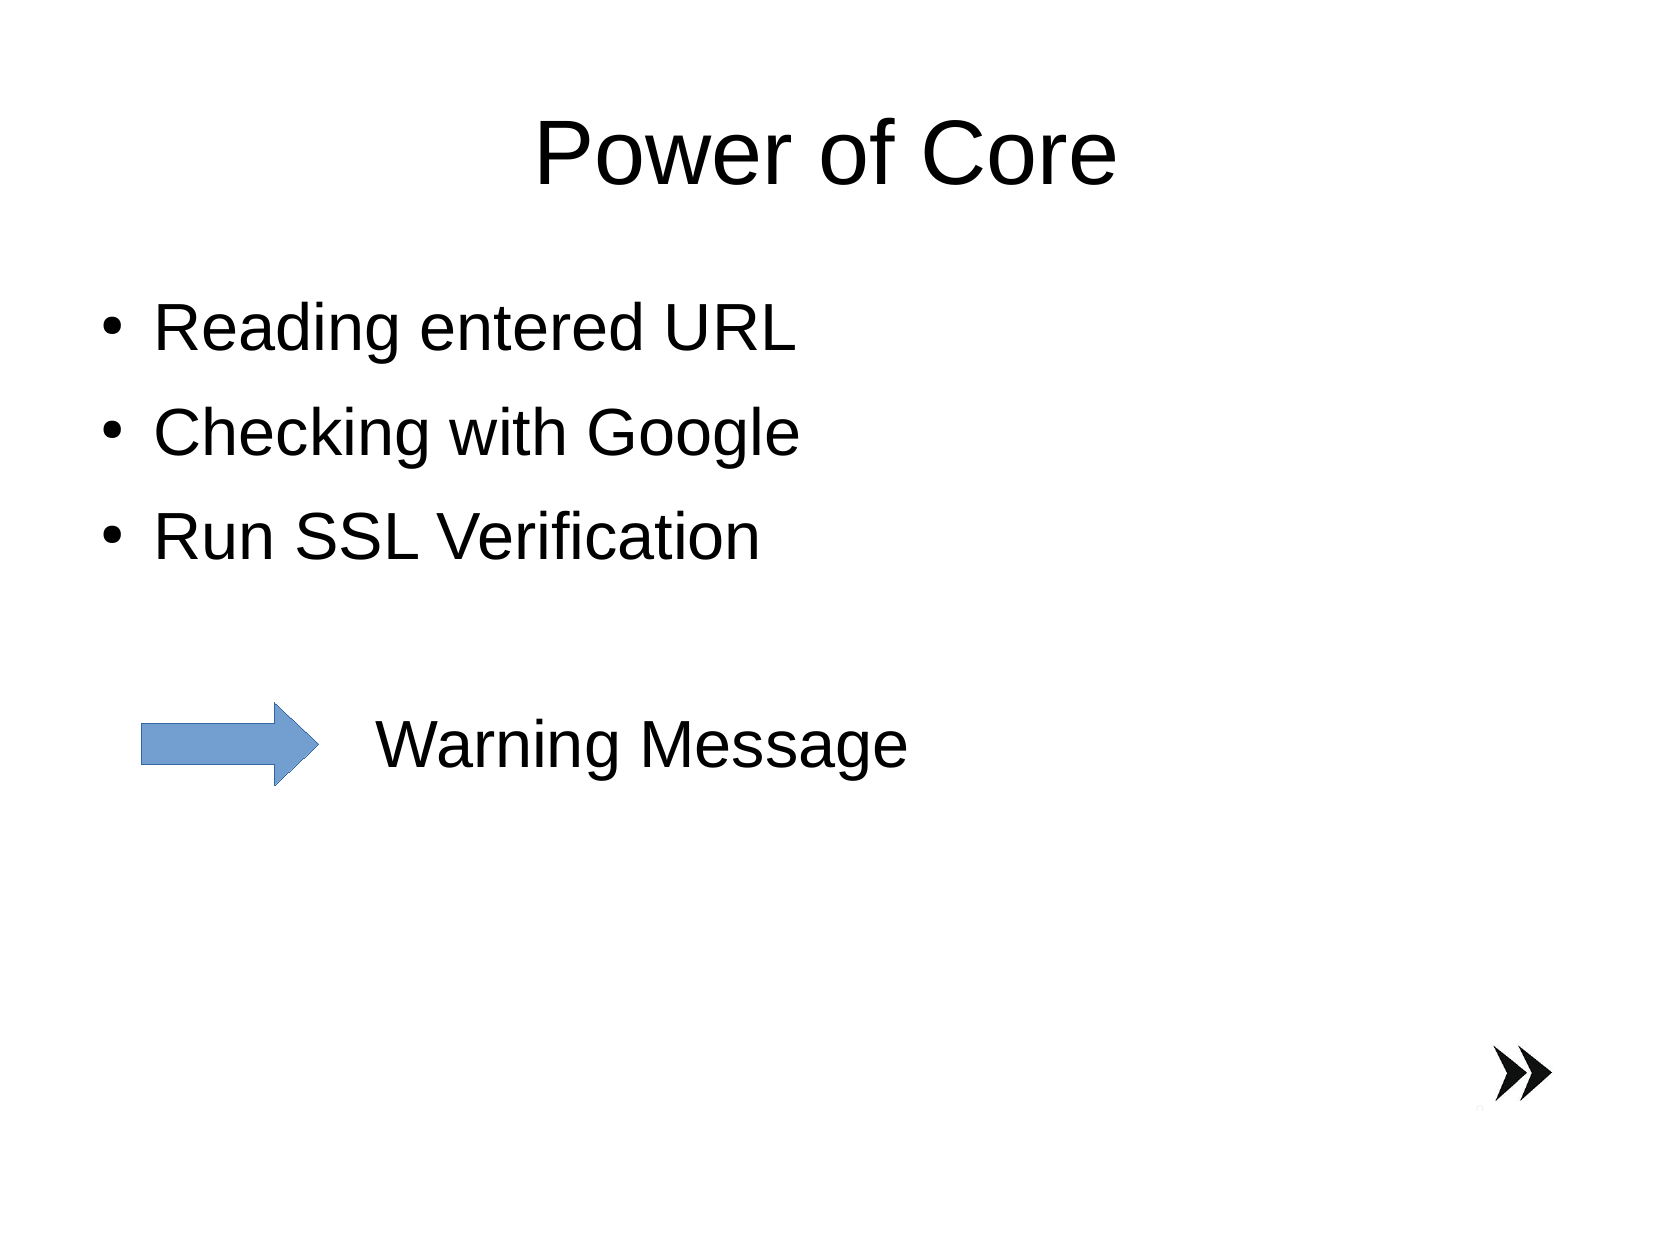

# Power of Core
Reading entered URL
Checking with Google
Run SSL Verification
 Warning Message